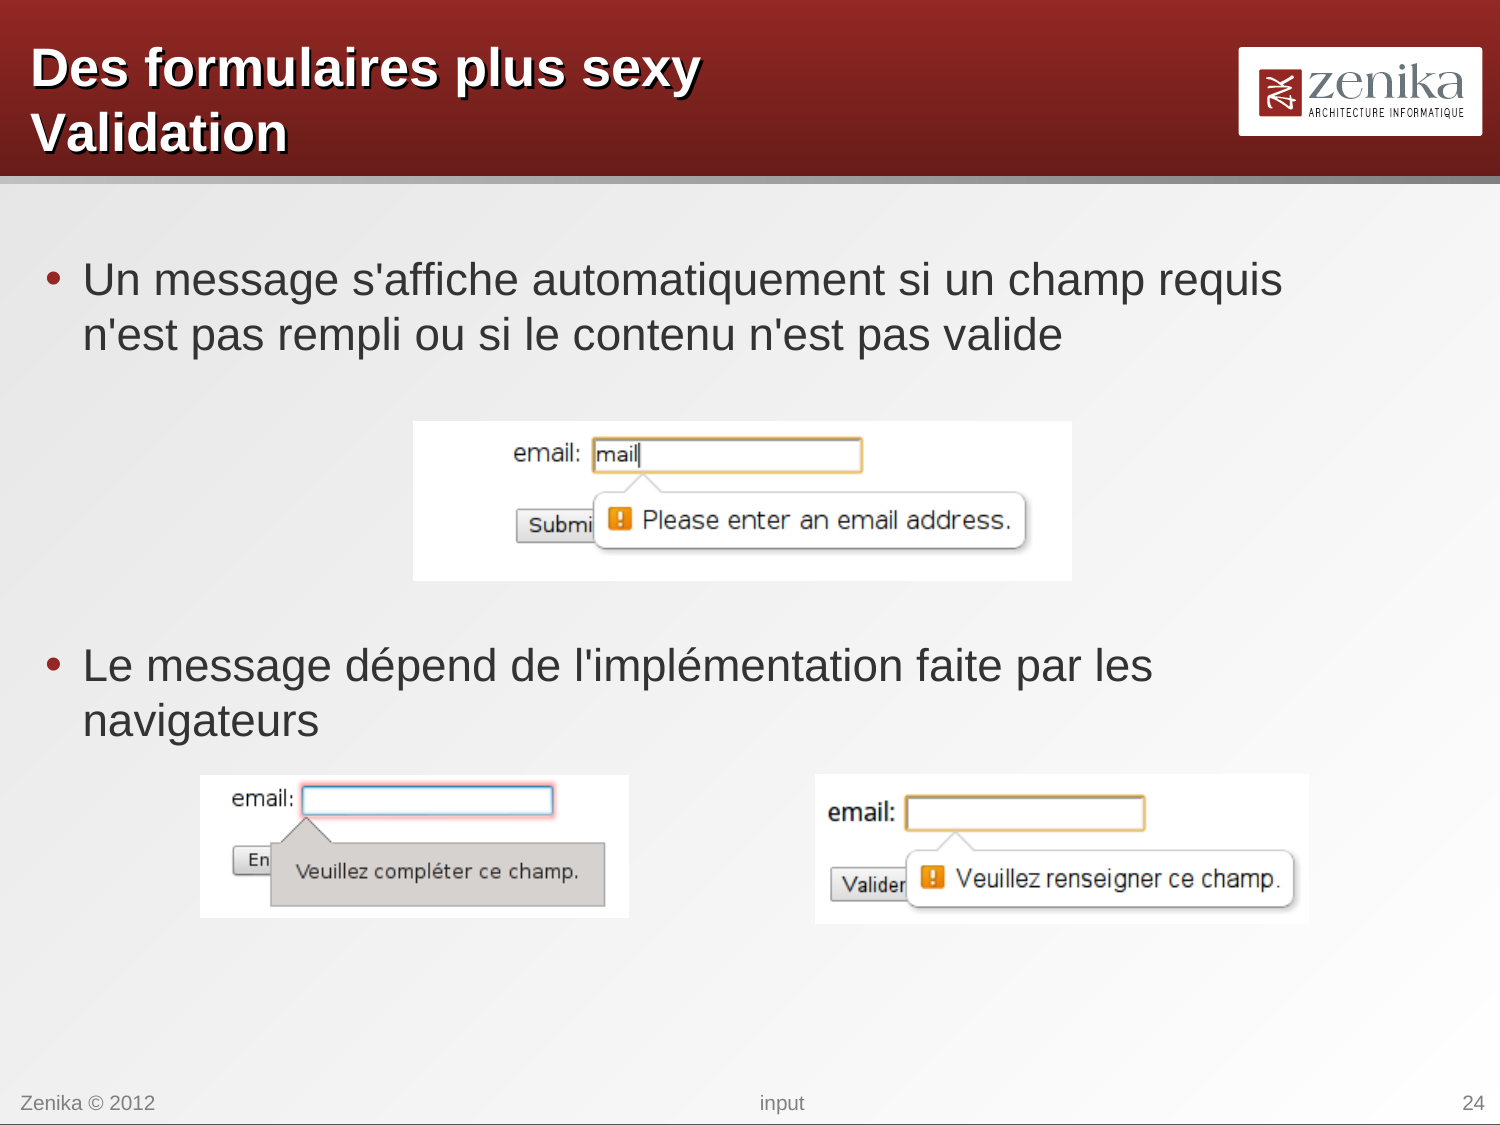

# Des formulaires plus sexy Validation
Un message s'affiche automatiquement si un champ requis n'est pas rempli ou si le contenu n'est pas valide
Le message dépend de l'implémentation faite par les navigateurs